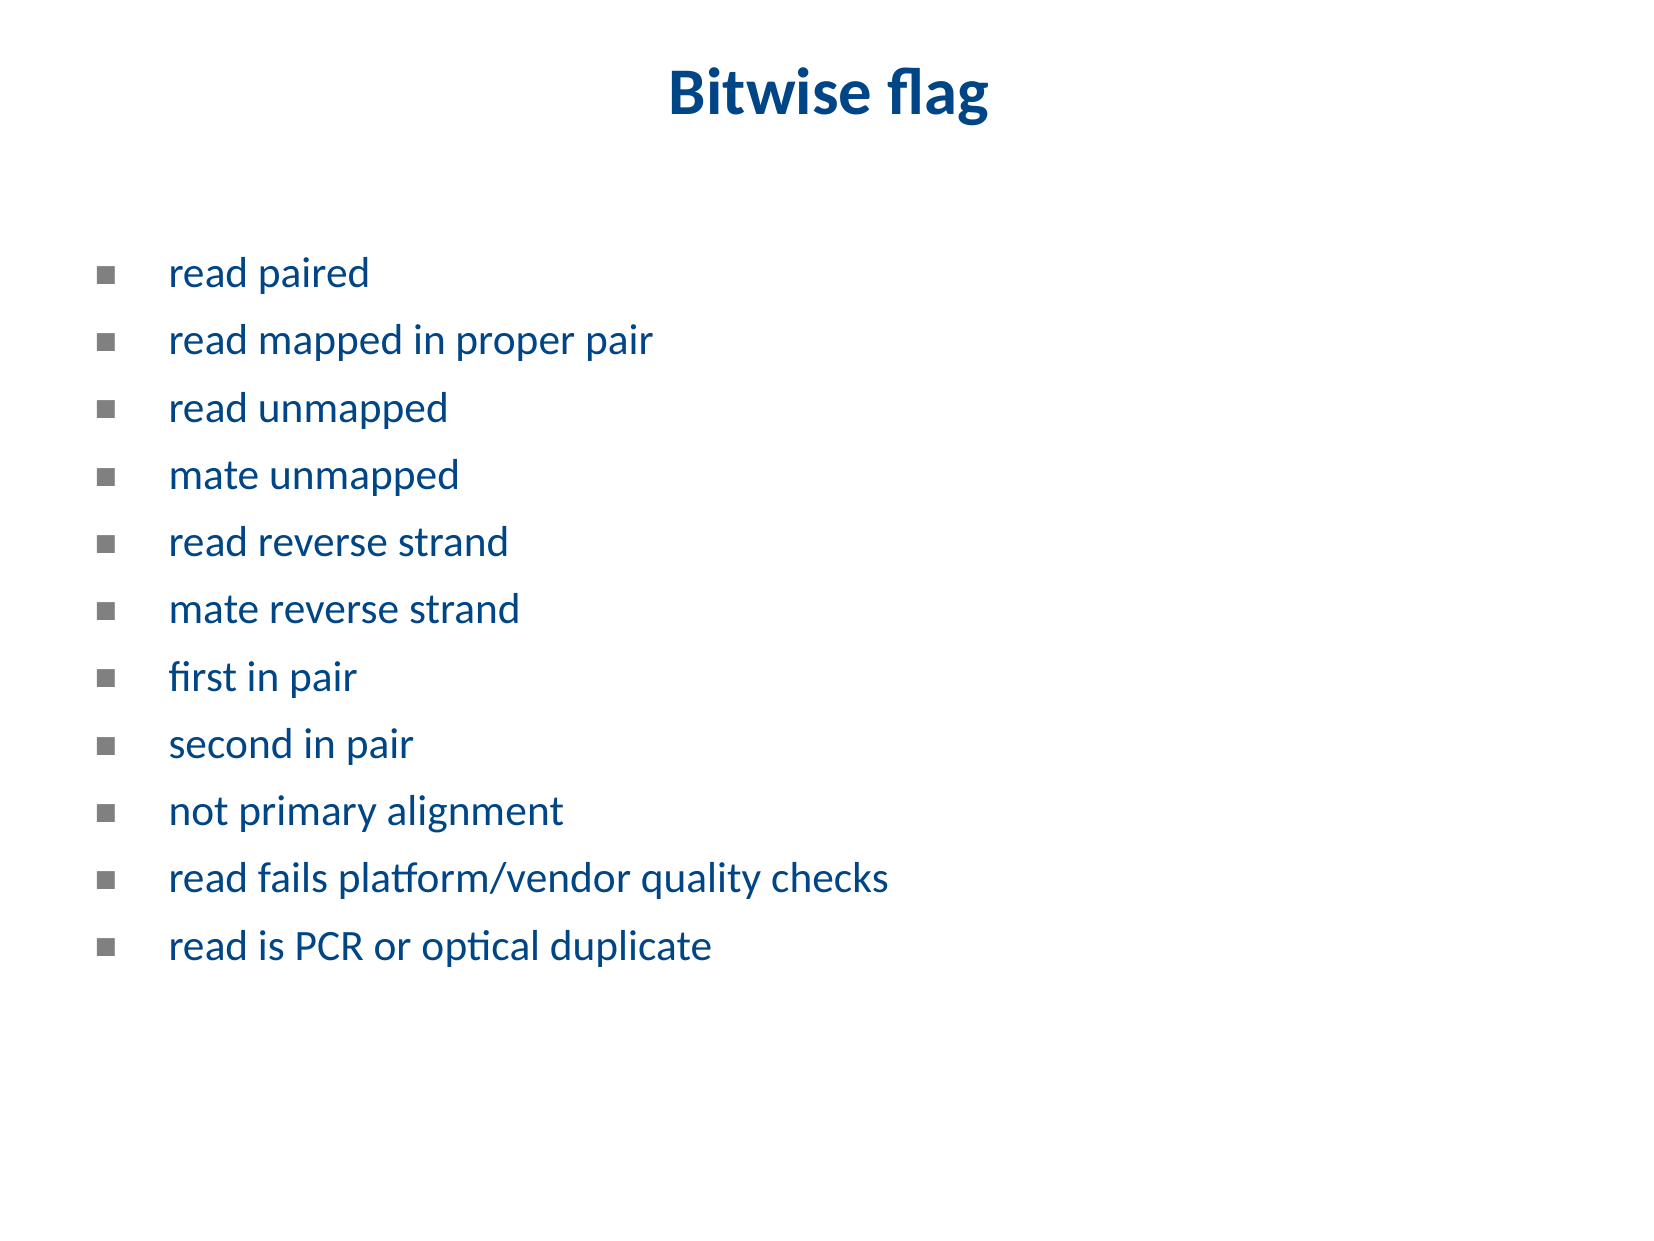

# Bitwise flag
 read paired
 read mapped in proper pair
 read unmapped
 mate unmapped
 read reverse strand
 mate reverse strand
 first in pair
 second in pair
 not primary alignment
 read fails platform/vendor quality checks
 read is PCR or optical duplicate